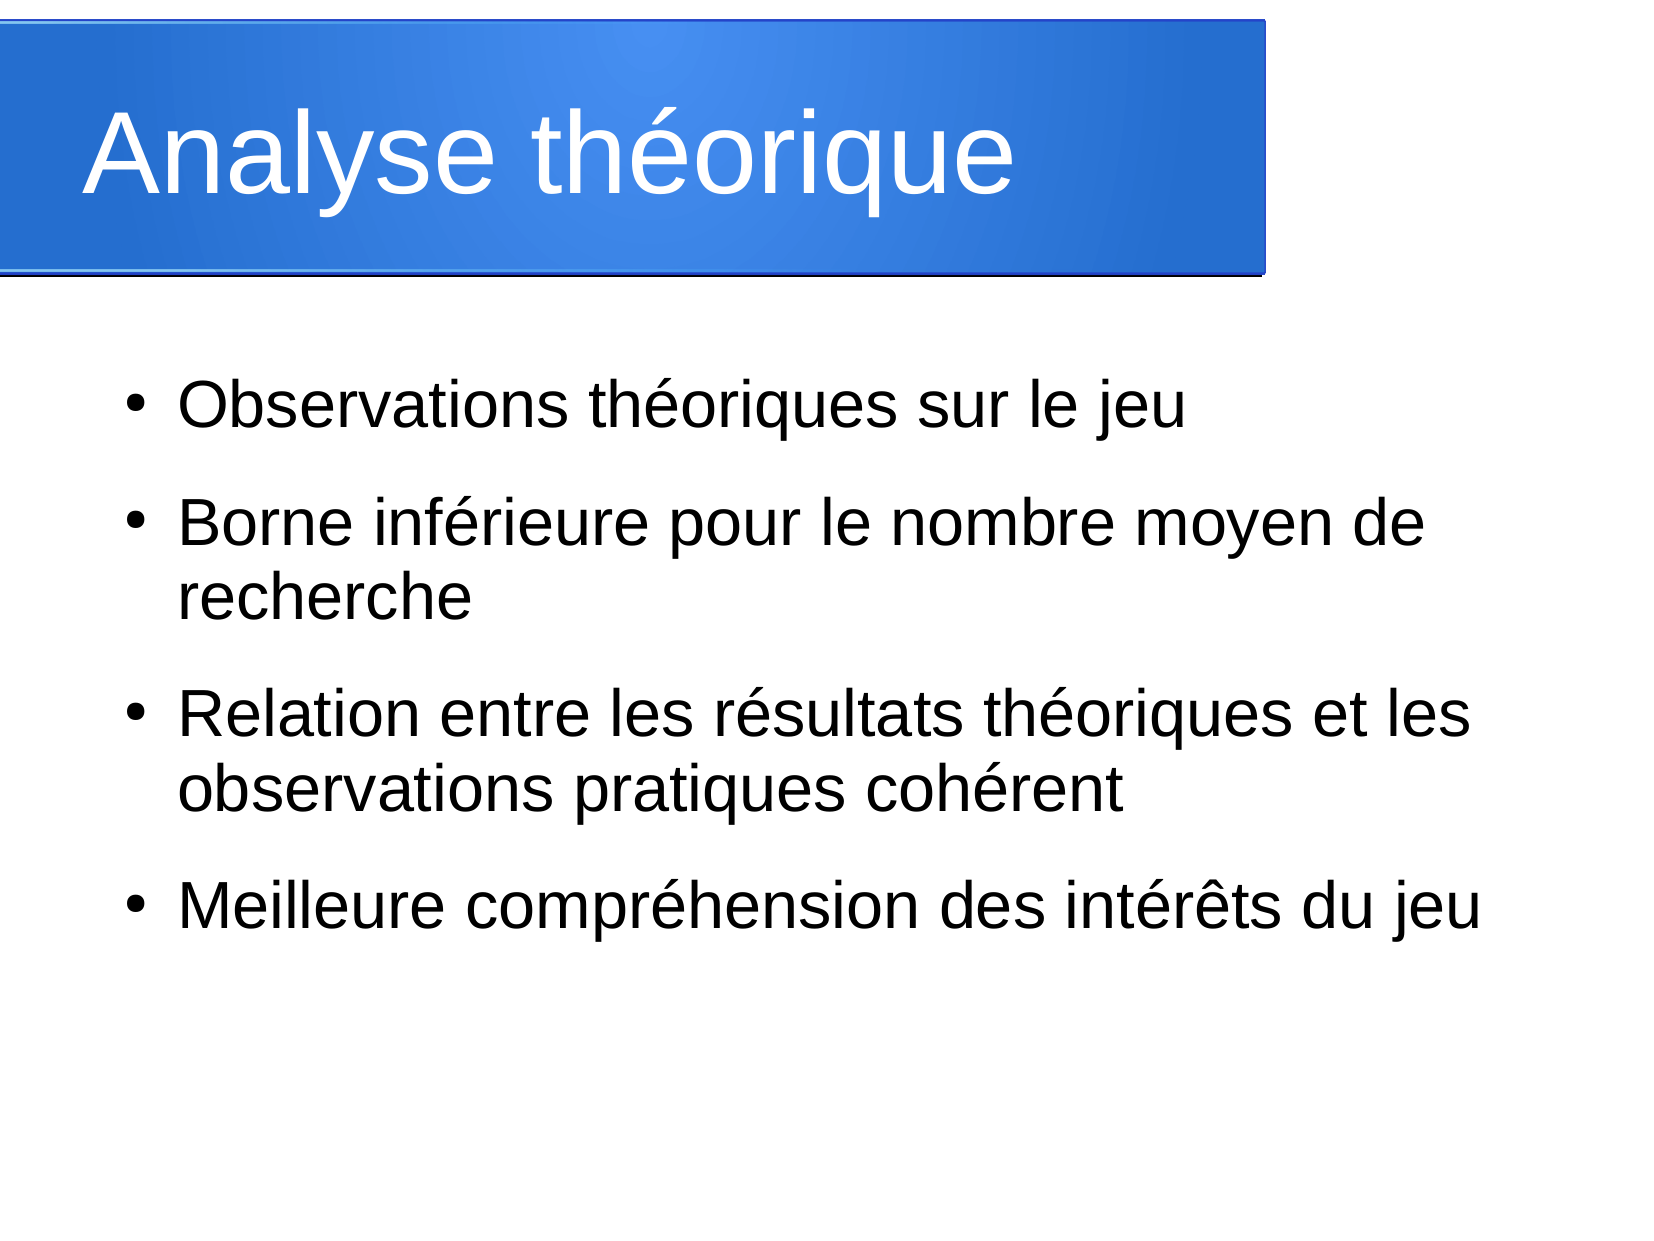

# Analyse théorique
Observations théoriques sur le jeu
Borne inférieure pour le nombre moyen de recherche
Relation entre les résultats théoriques et les observations pratiques cohérent
Meilleure compréhension des intérêts du jeu